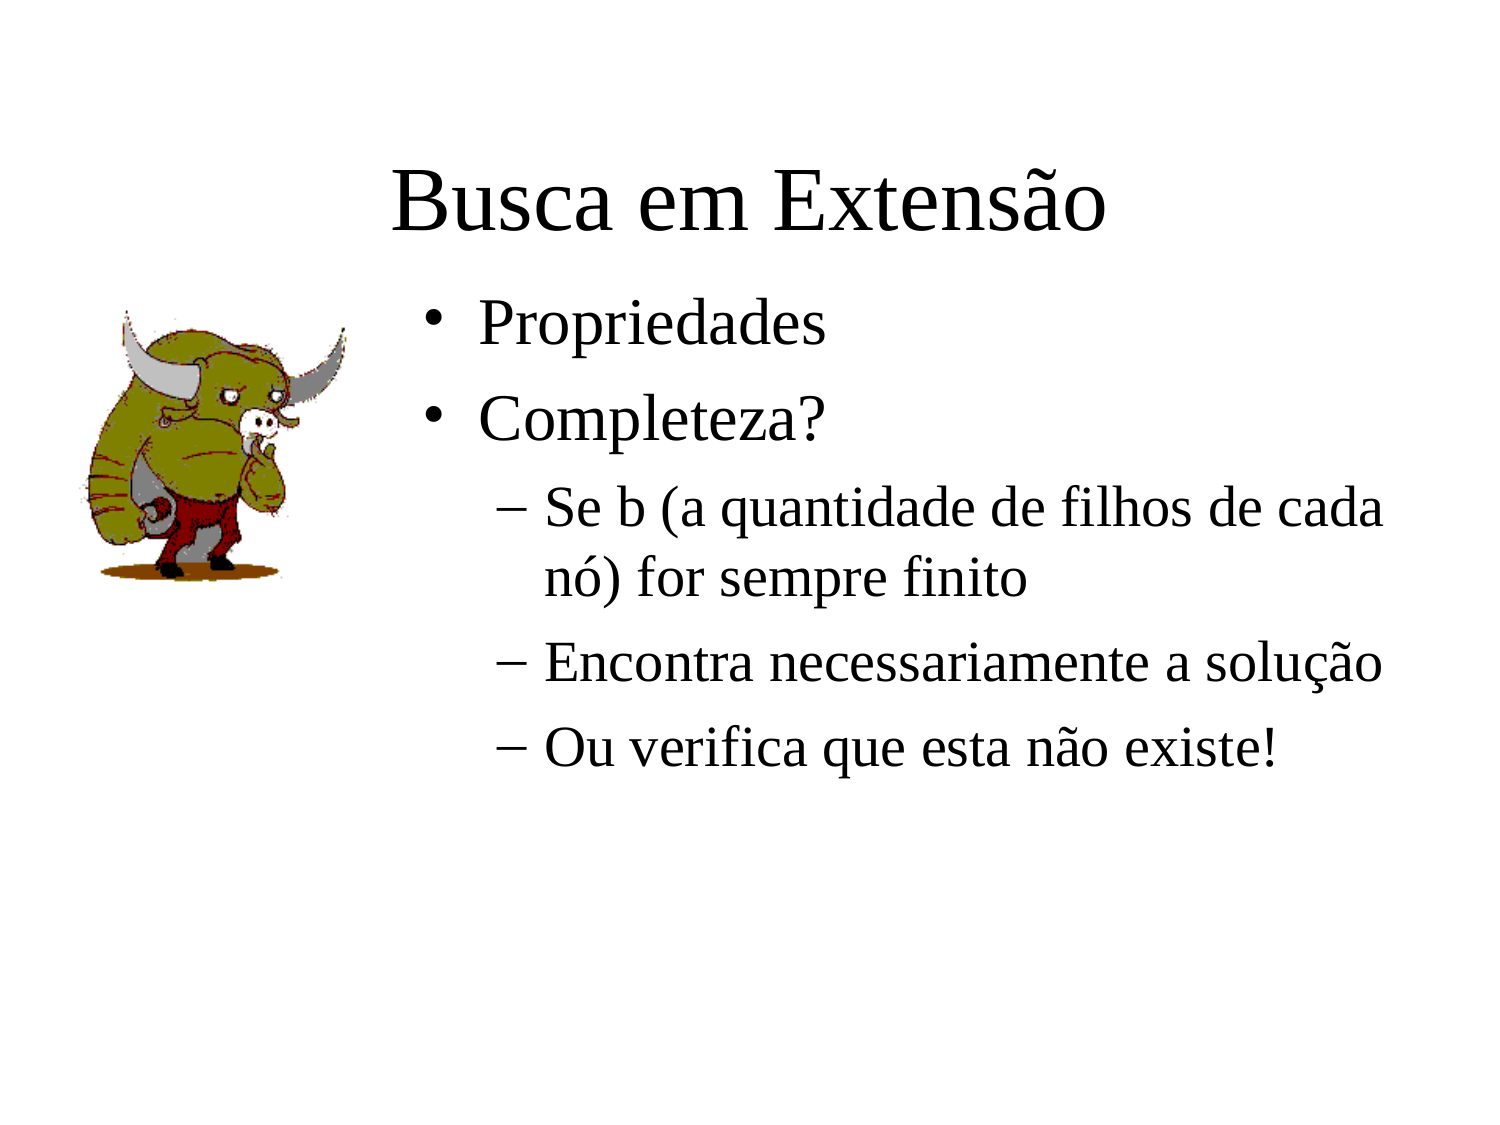

# Busca em Extensão
Propriedades
Completeza?
Se b (a quantidade de filhos de cada nó) for sempre finito
Encontra necessariamente a solução
Ou verifica que esta não existe!